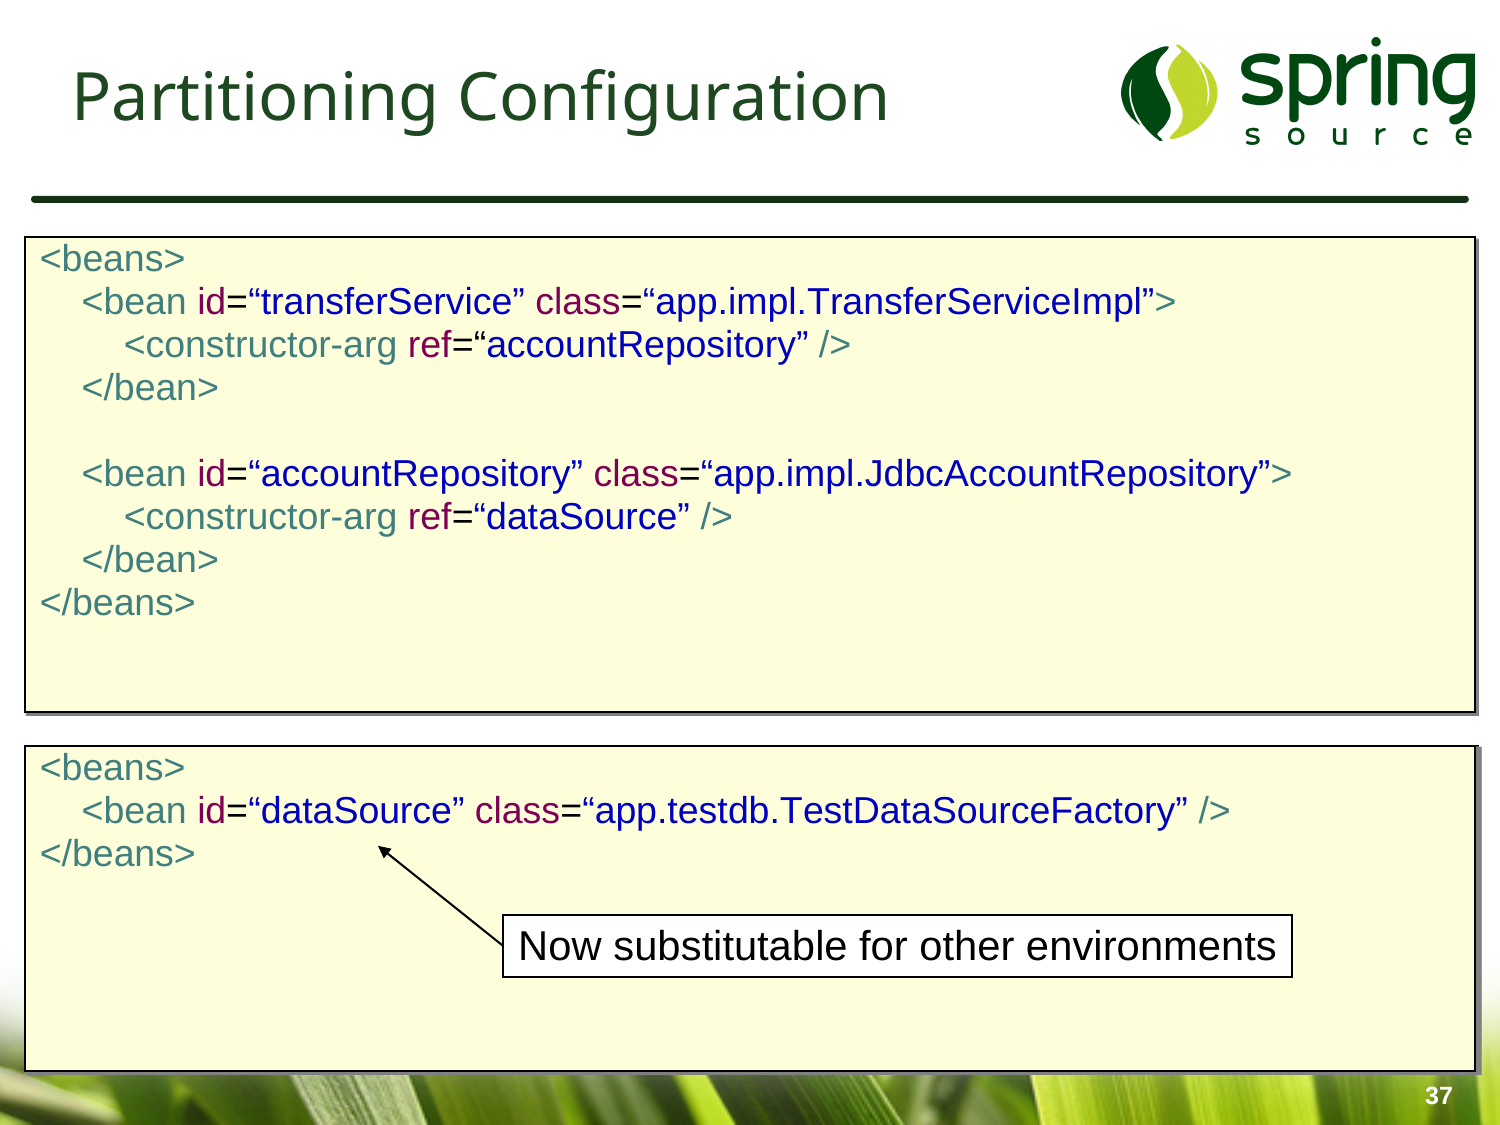

# Partitioning Configuration
<beans>
 <bean id=“transferService” class=“app.impl.TransferServiceImpl”>
 <constructor-arg ref=“accountRepository” />
 </bean>
 <bean id=“accountRepository” class=“app.impl.JdbcAccountRepository”>
 <constructor-arg ref=“dataSource” />
 </bean>
</beans>
<beans>
 <bean id=“dataSource” class=“app.testdb.TestDataSourceFactory” />
</beans>
<beans>
 <bean id=“dataSource” class=“com.oracle.jdbc.pool.OracleDataSource”>
 <property name=“URL” value=“jdbc:oracle:thin:@localhost:1521:BANK” />
 <property name=“user” value=“moneytransfer-app” />
 </bean>
</beans>
Now substitutable for other environments
Isolates the Oracle environment